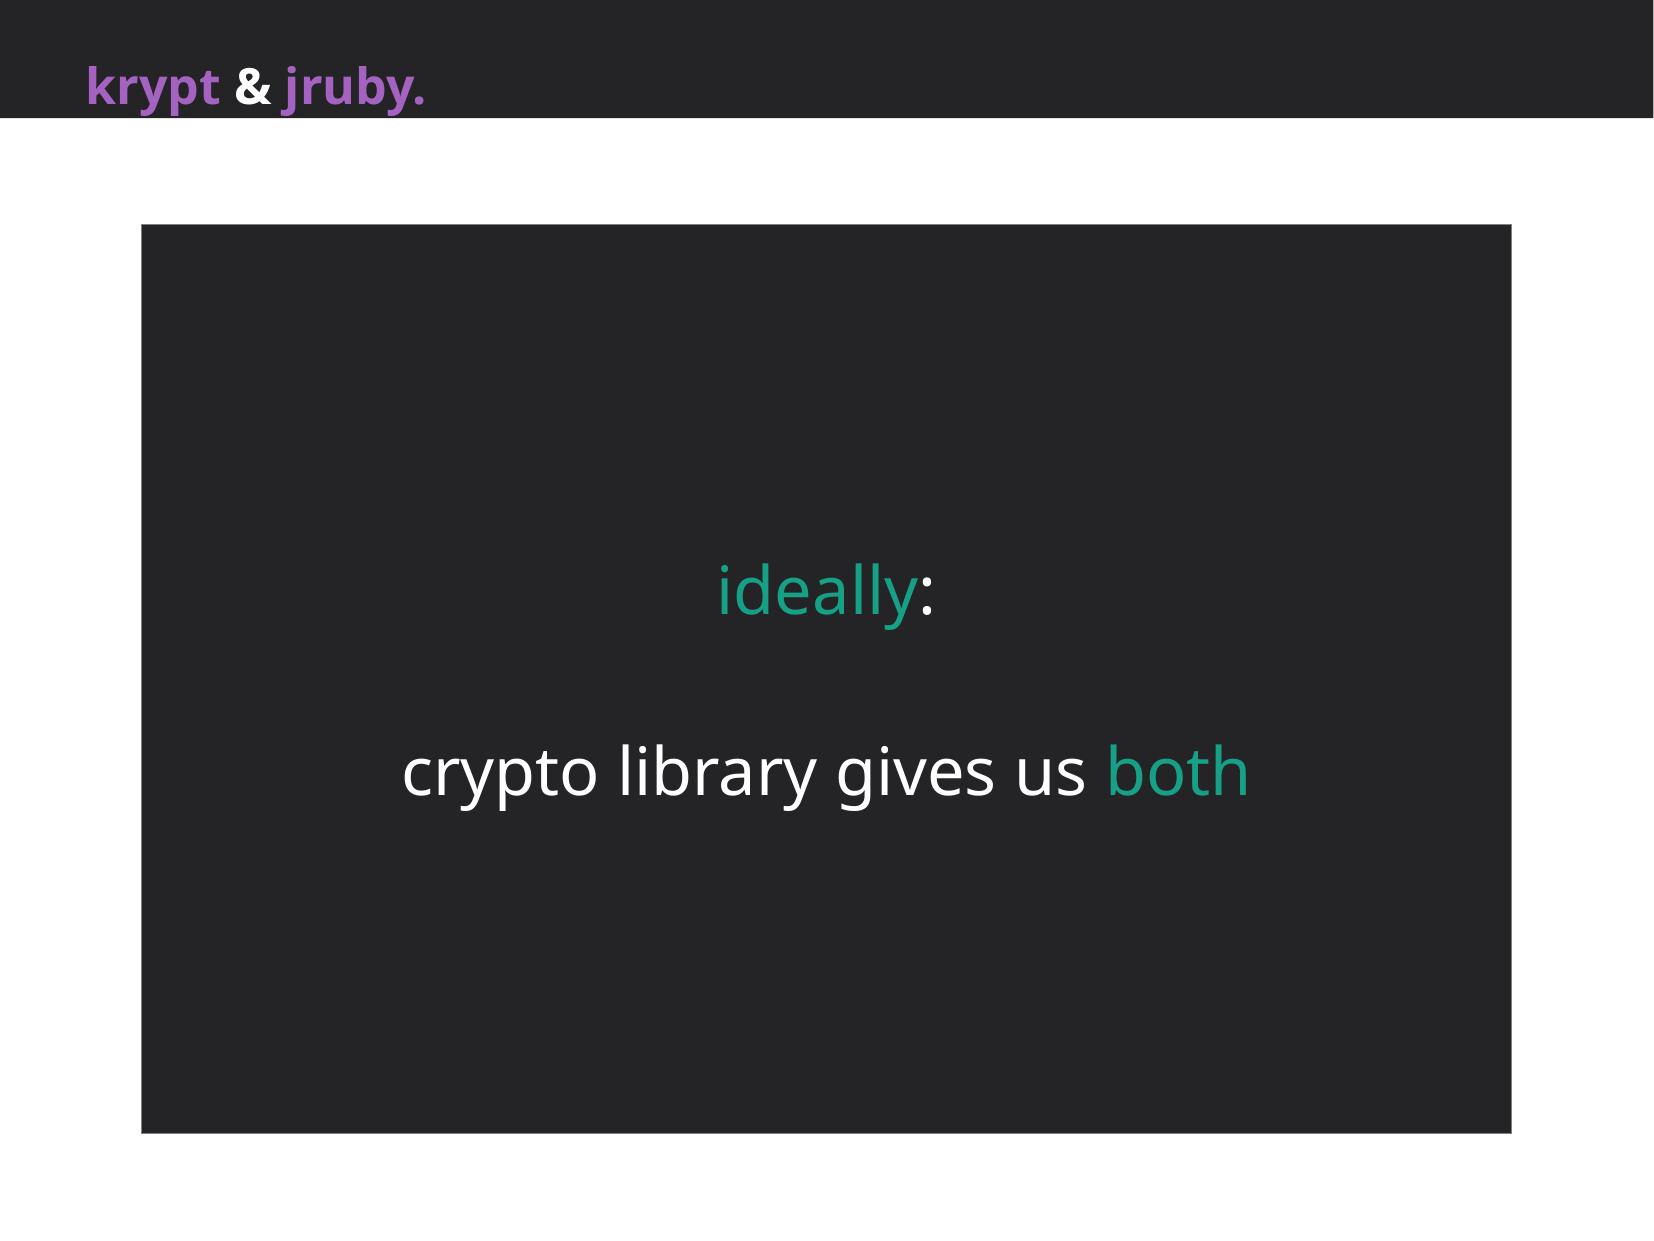

krypt & jruby.
ideally:
crypto library gives us both